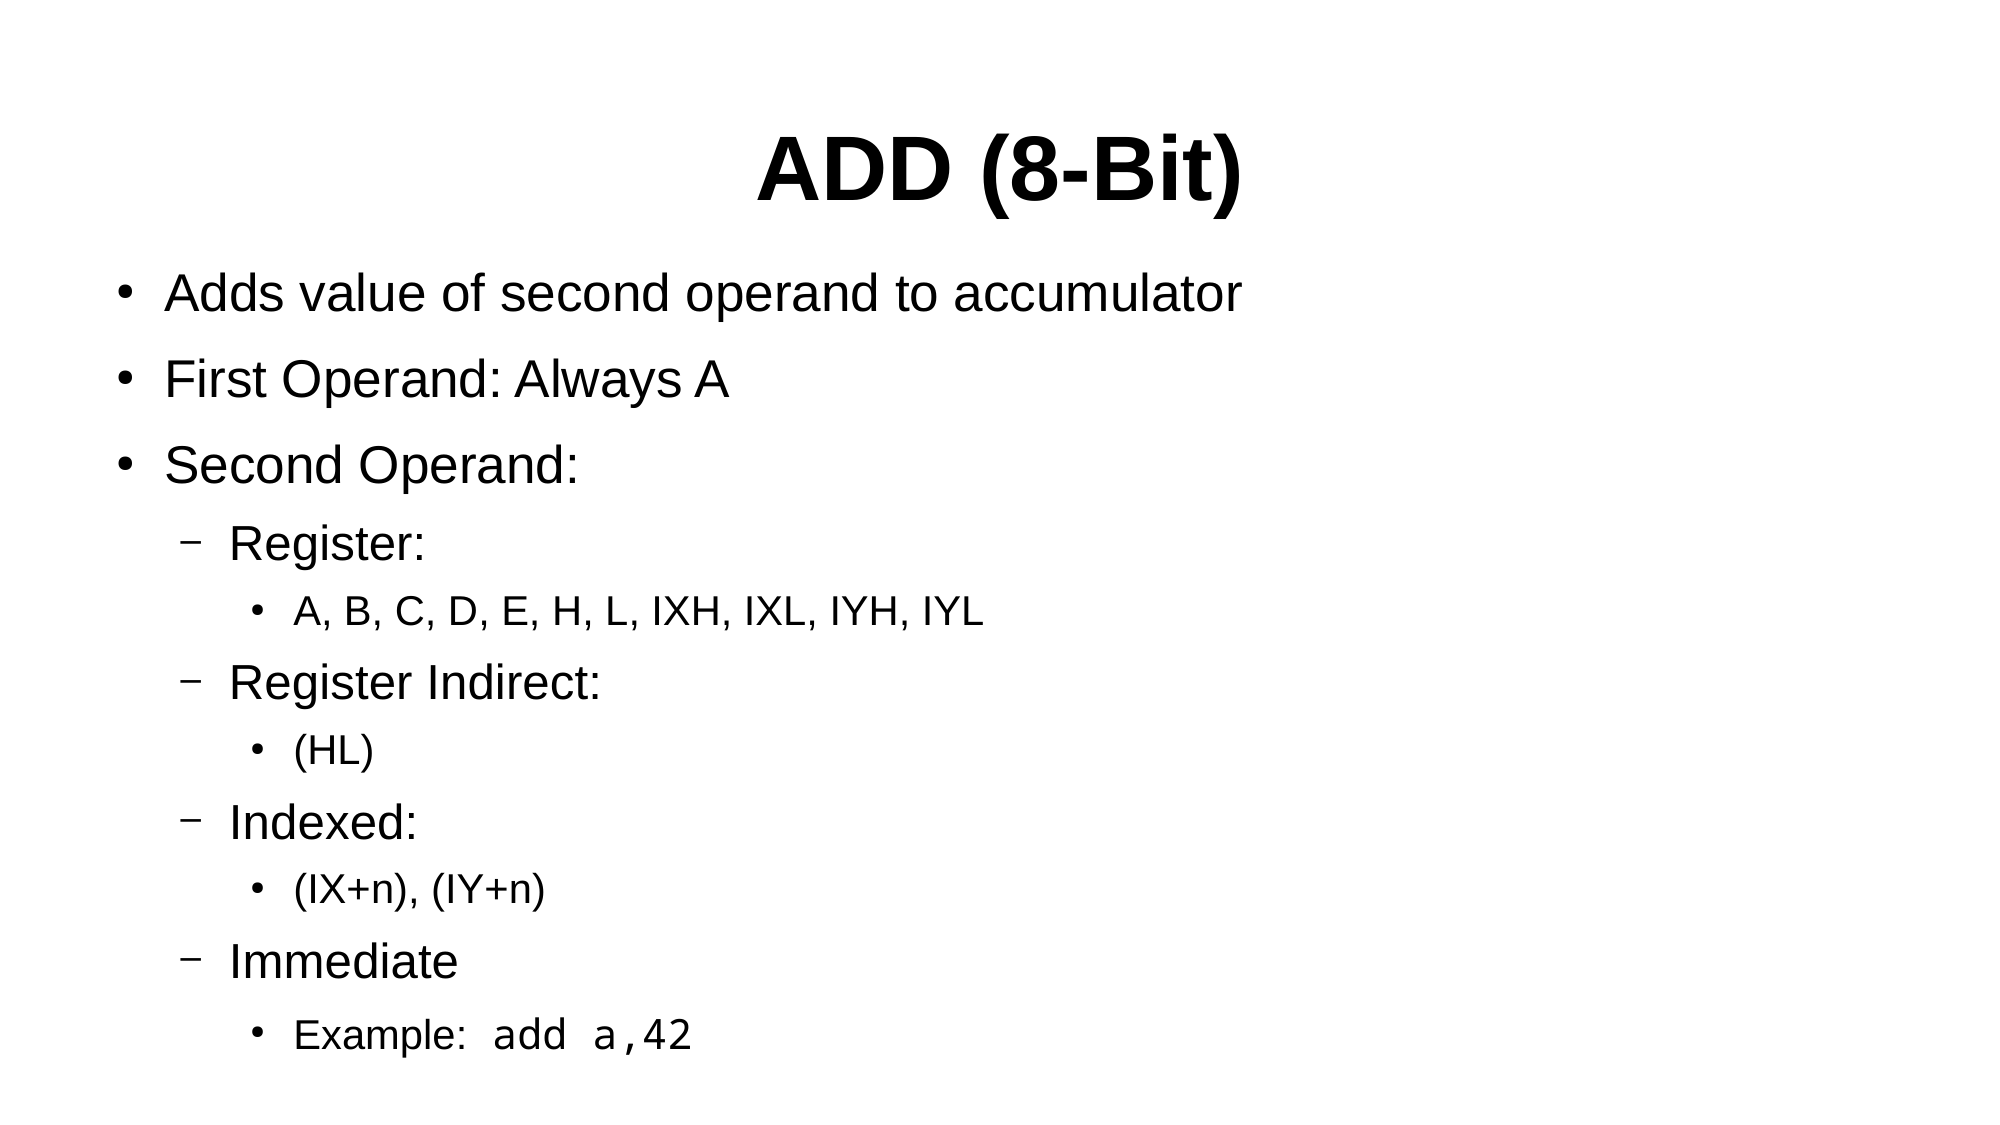

# ADD (8-Bit)
Adds value of second operand to accumulator
First Operand: Always A
Second Operand:
Register:
A, B, C, D, E, H, L, IXH, IXL, IYH, IYL
Register Indirect:
(HL)
Indexed:
(IX+n), (IY+n)
Immediate
Example: add a,42